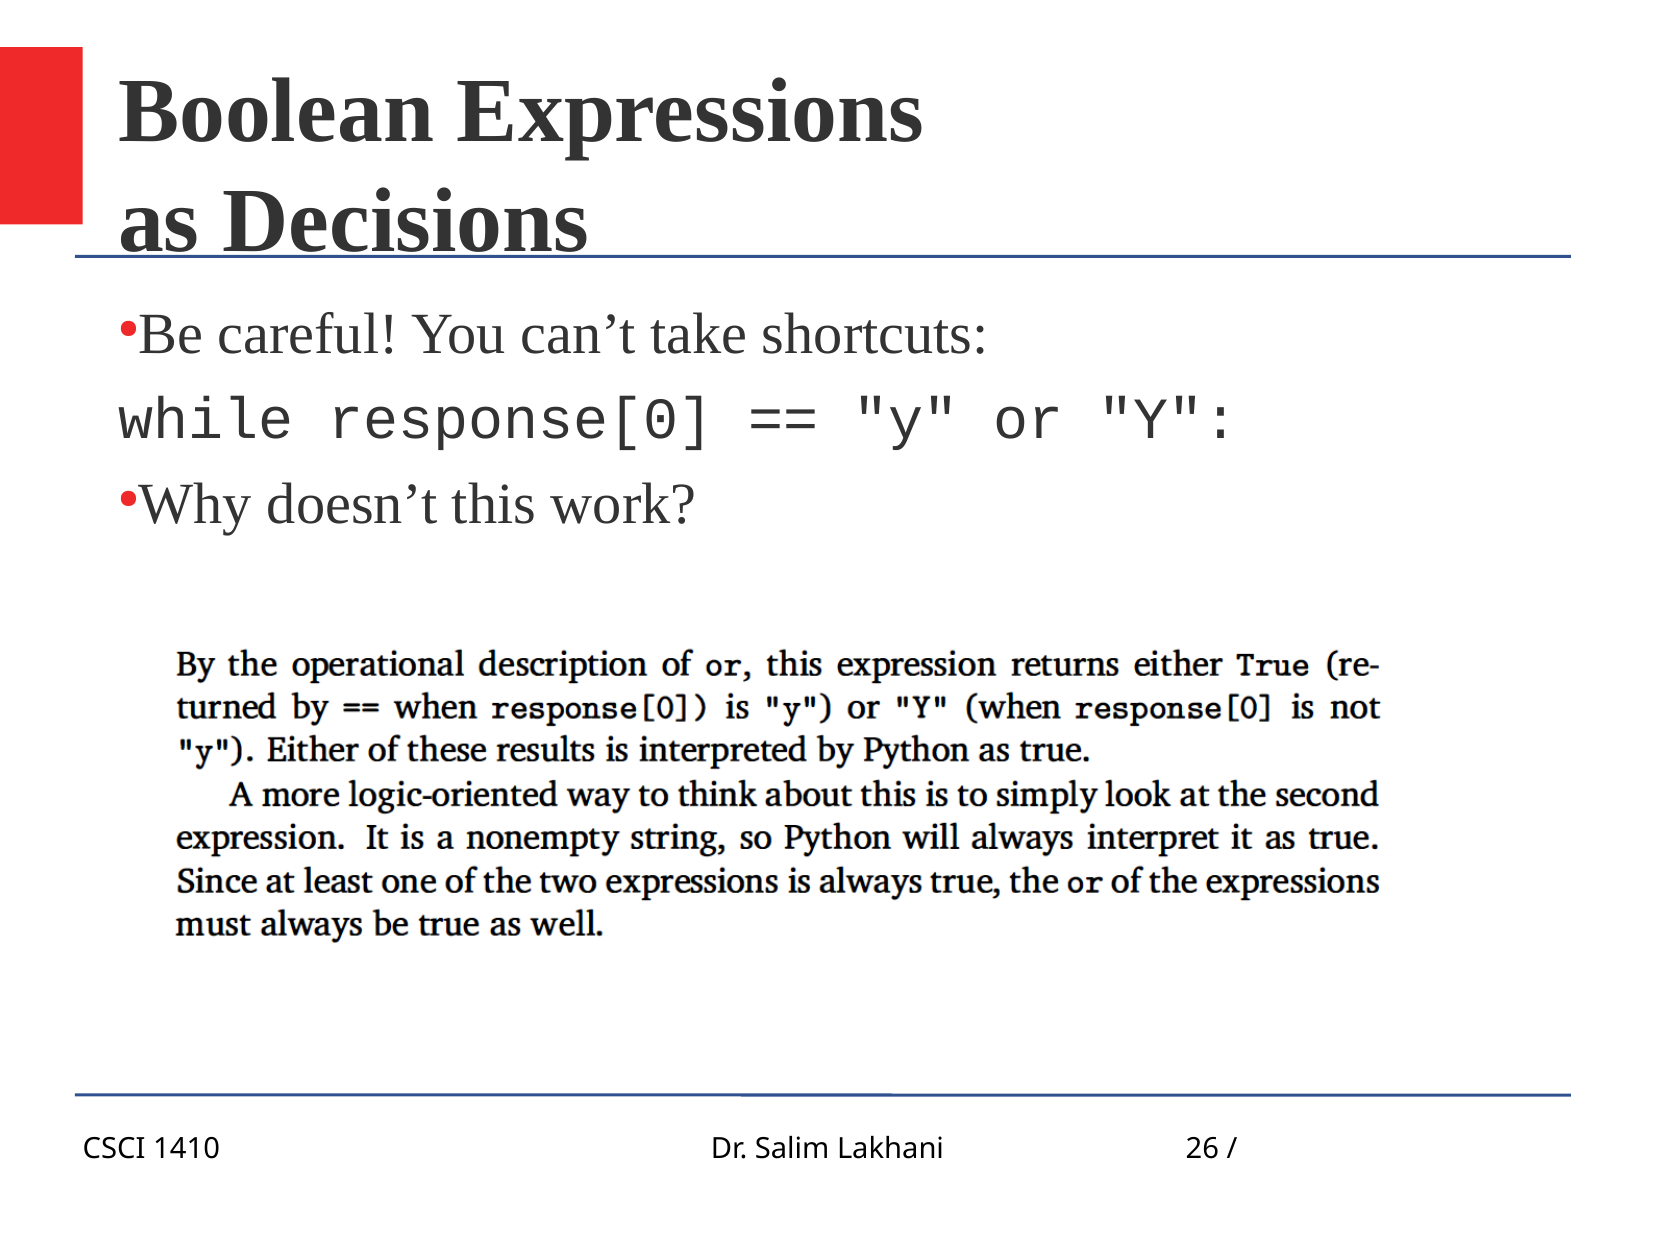

# Boolean Expressions as Decisions
Be careful! You can’t take shortcuts:
while response[0] == "y" or "Y":
Why doesn’t this work?
CSCI 1410
Dr. Salim Lakhani